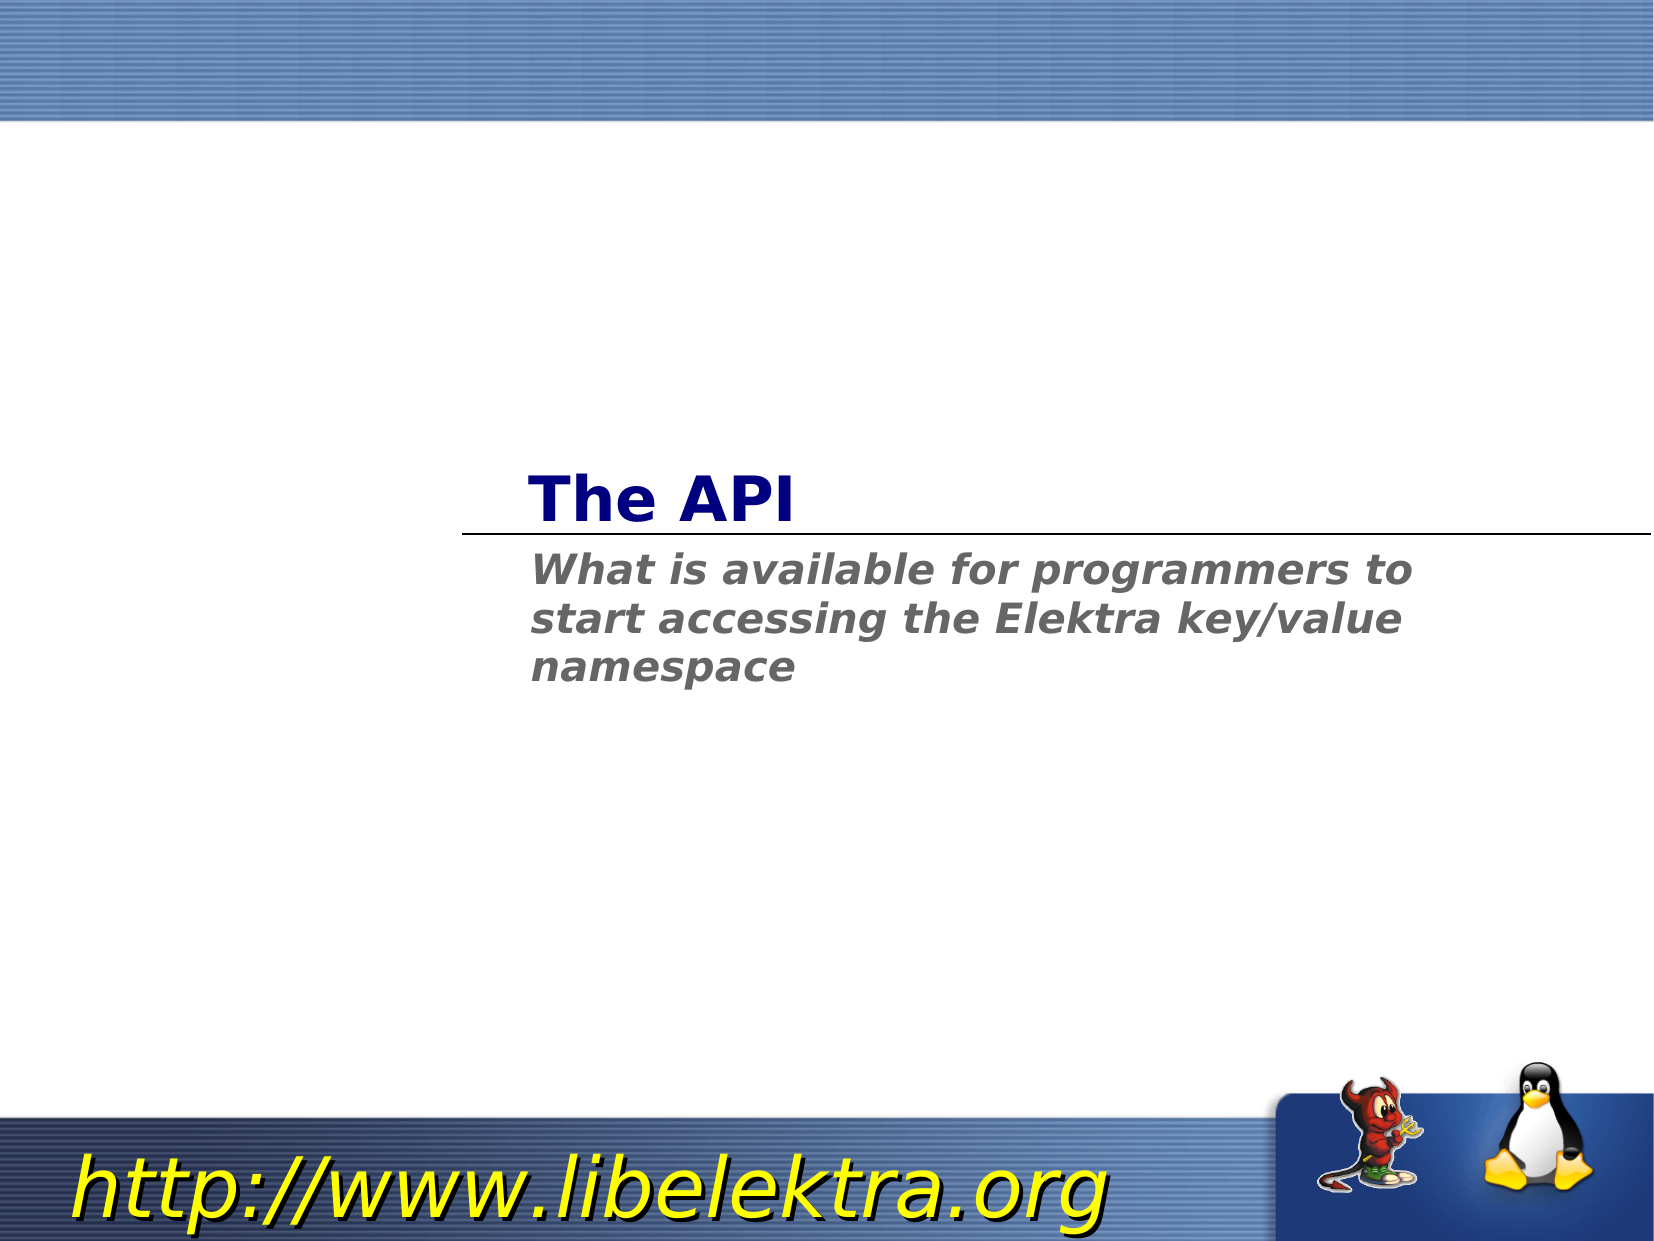

The API
What is available for programmers to start accessing the Elektra key/value namespace